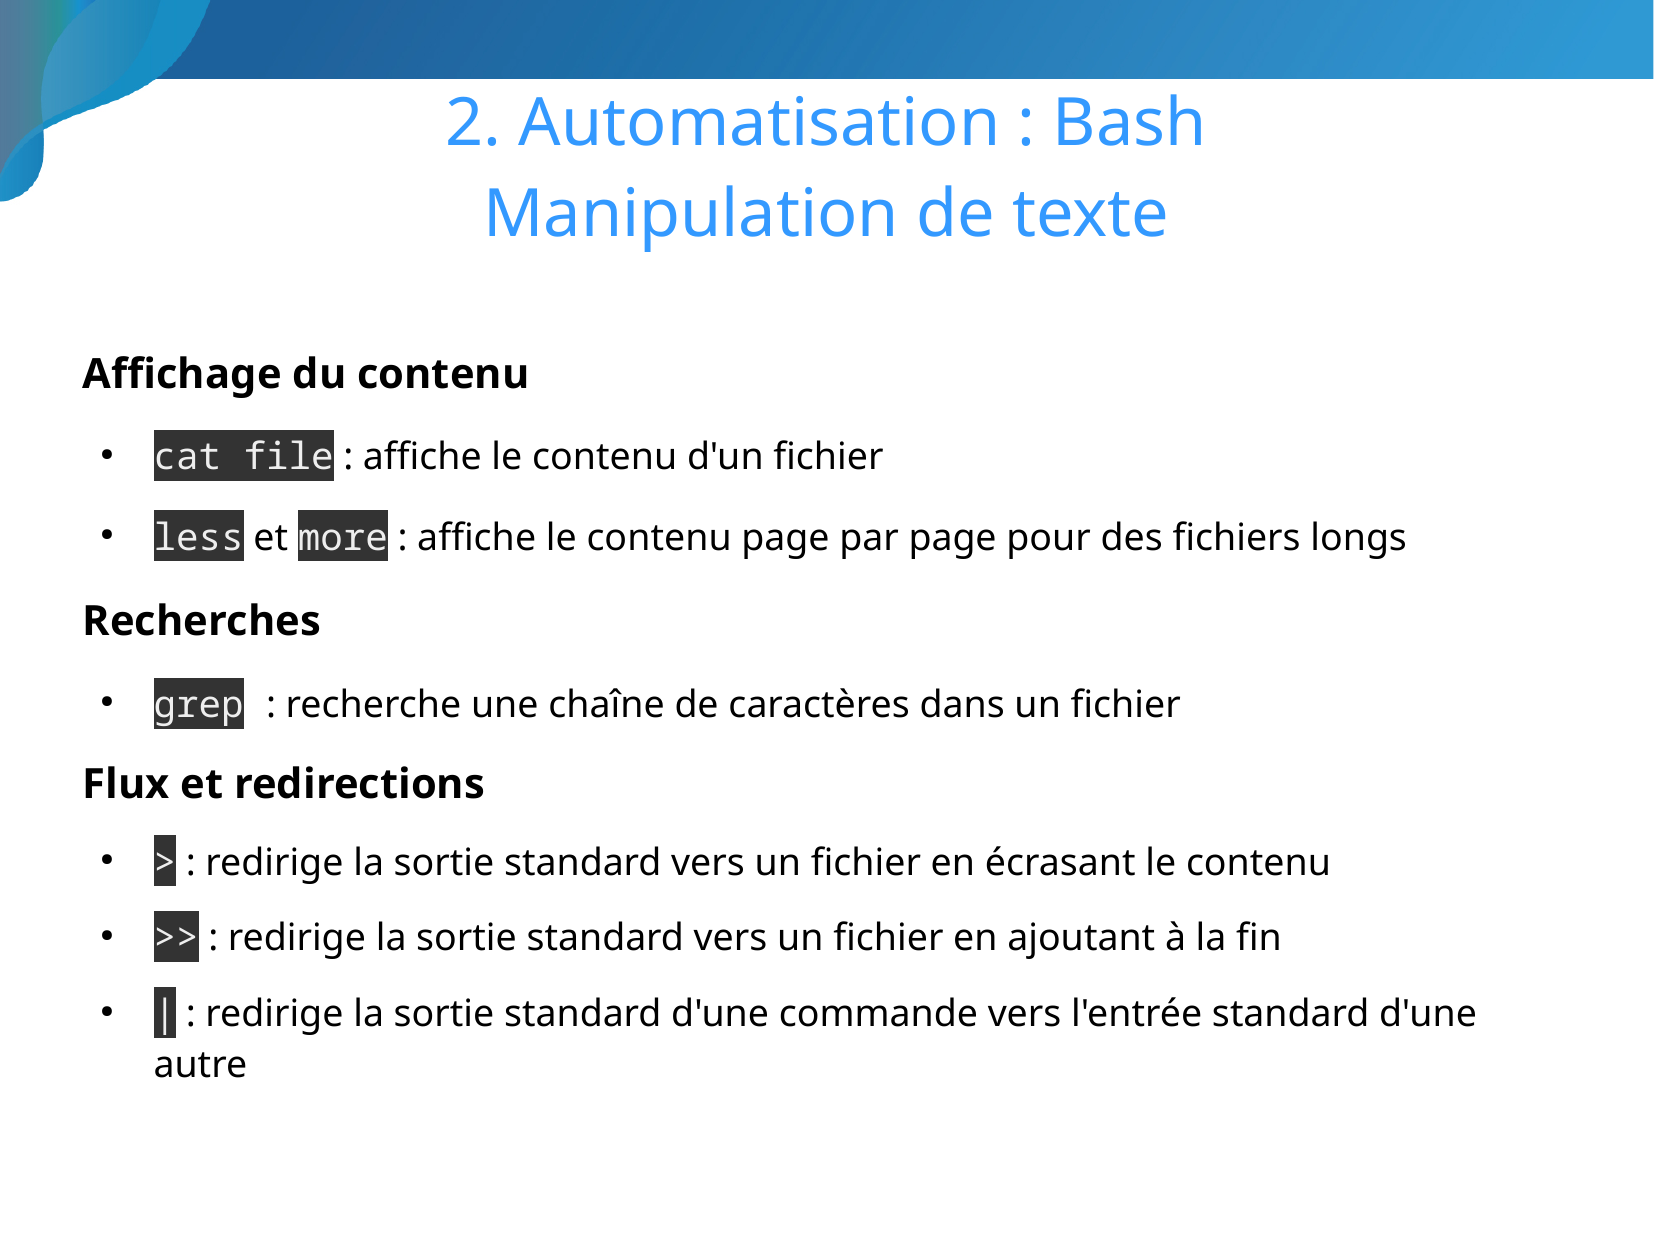

# 2. Automatisation : Bash Manipulation de texte
Affichage du contenu
cat file : affiche le contenu d'un fichier
less et more : affiche le contenu page par page pour des fichiers longs
Recherches
grep : recherche une chaîne de caractères dans un fichier
Flux et redirections
> : redirige la sortie standard vers un fichier en écrasant le contenu
>> : redirige la sortie standard vers un fichier en ajoutant à la fin
| : redirige la sortie standard d'une commande vers l'entrée standard d'une autre